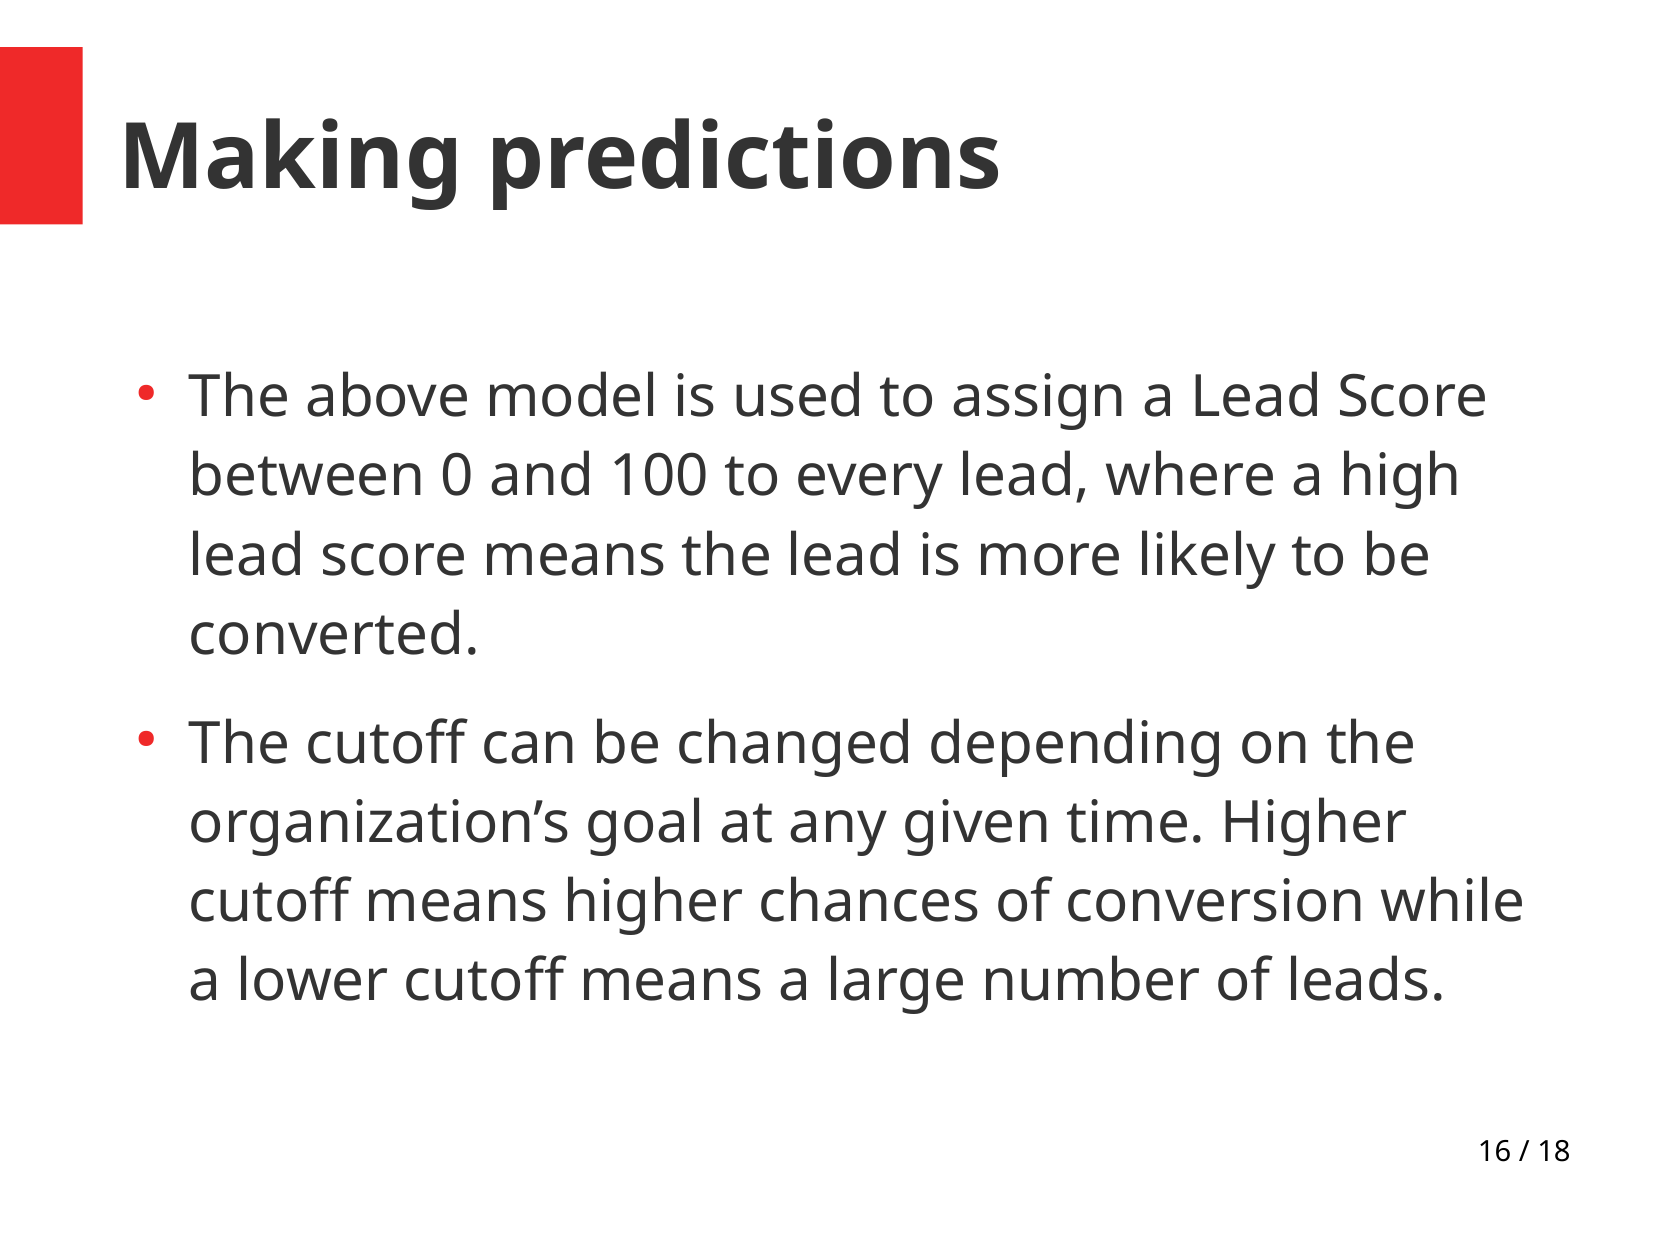

# Making predictions
The above model is used to assign a Lead Score between 0 and 100 to every lead, where a high lead score means the lead is more likely to be converted.
The cutoff can be changed depending on the organization’s goal at any given time. Higher cutoff means higher chances of conversion while a lower cutoff means a large number of leads.
16